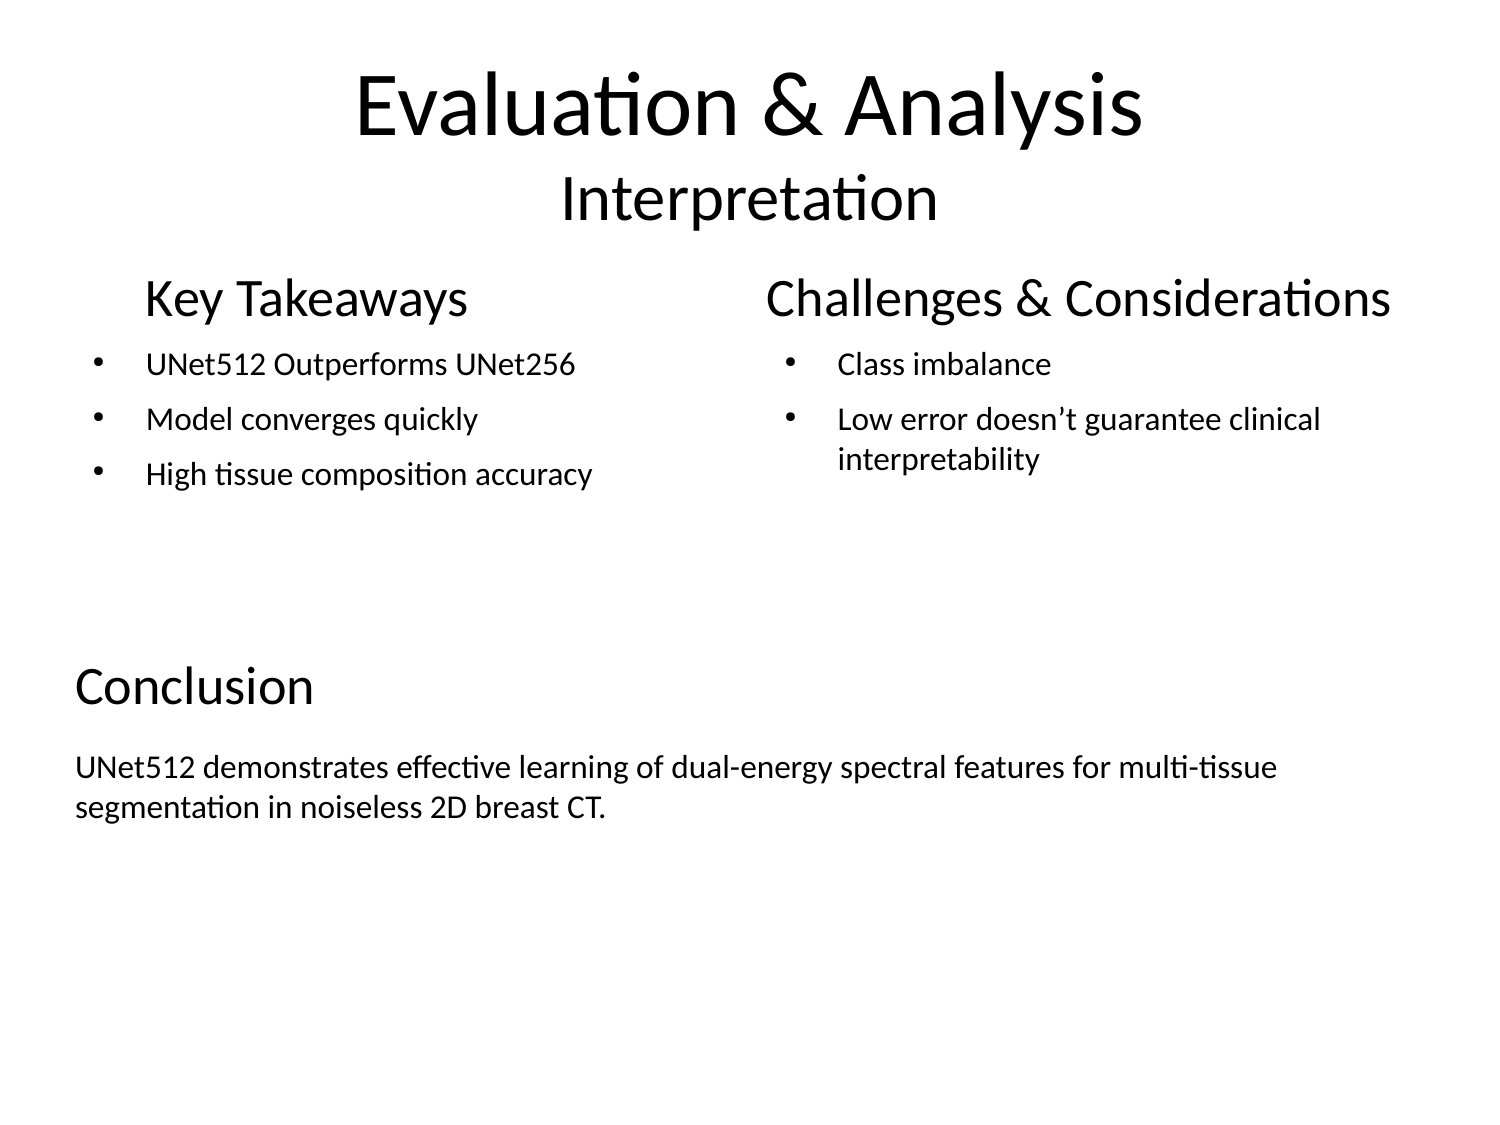

# Evaluation & Analysis Interpretation
Key Takeaways
UNet512 Outperforms UNet256
Model converges quickly
High tissue composition accuracy
Challenges & Considerations
Class imbalance
Low error doesn’t guarantee clinical interpretability
Conclusion
UNet512 demonstrates effective learning of dual-energy spectral features for multi-tissue segmentation in noiseless 2D breast CT.